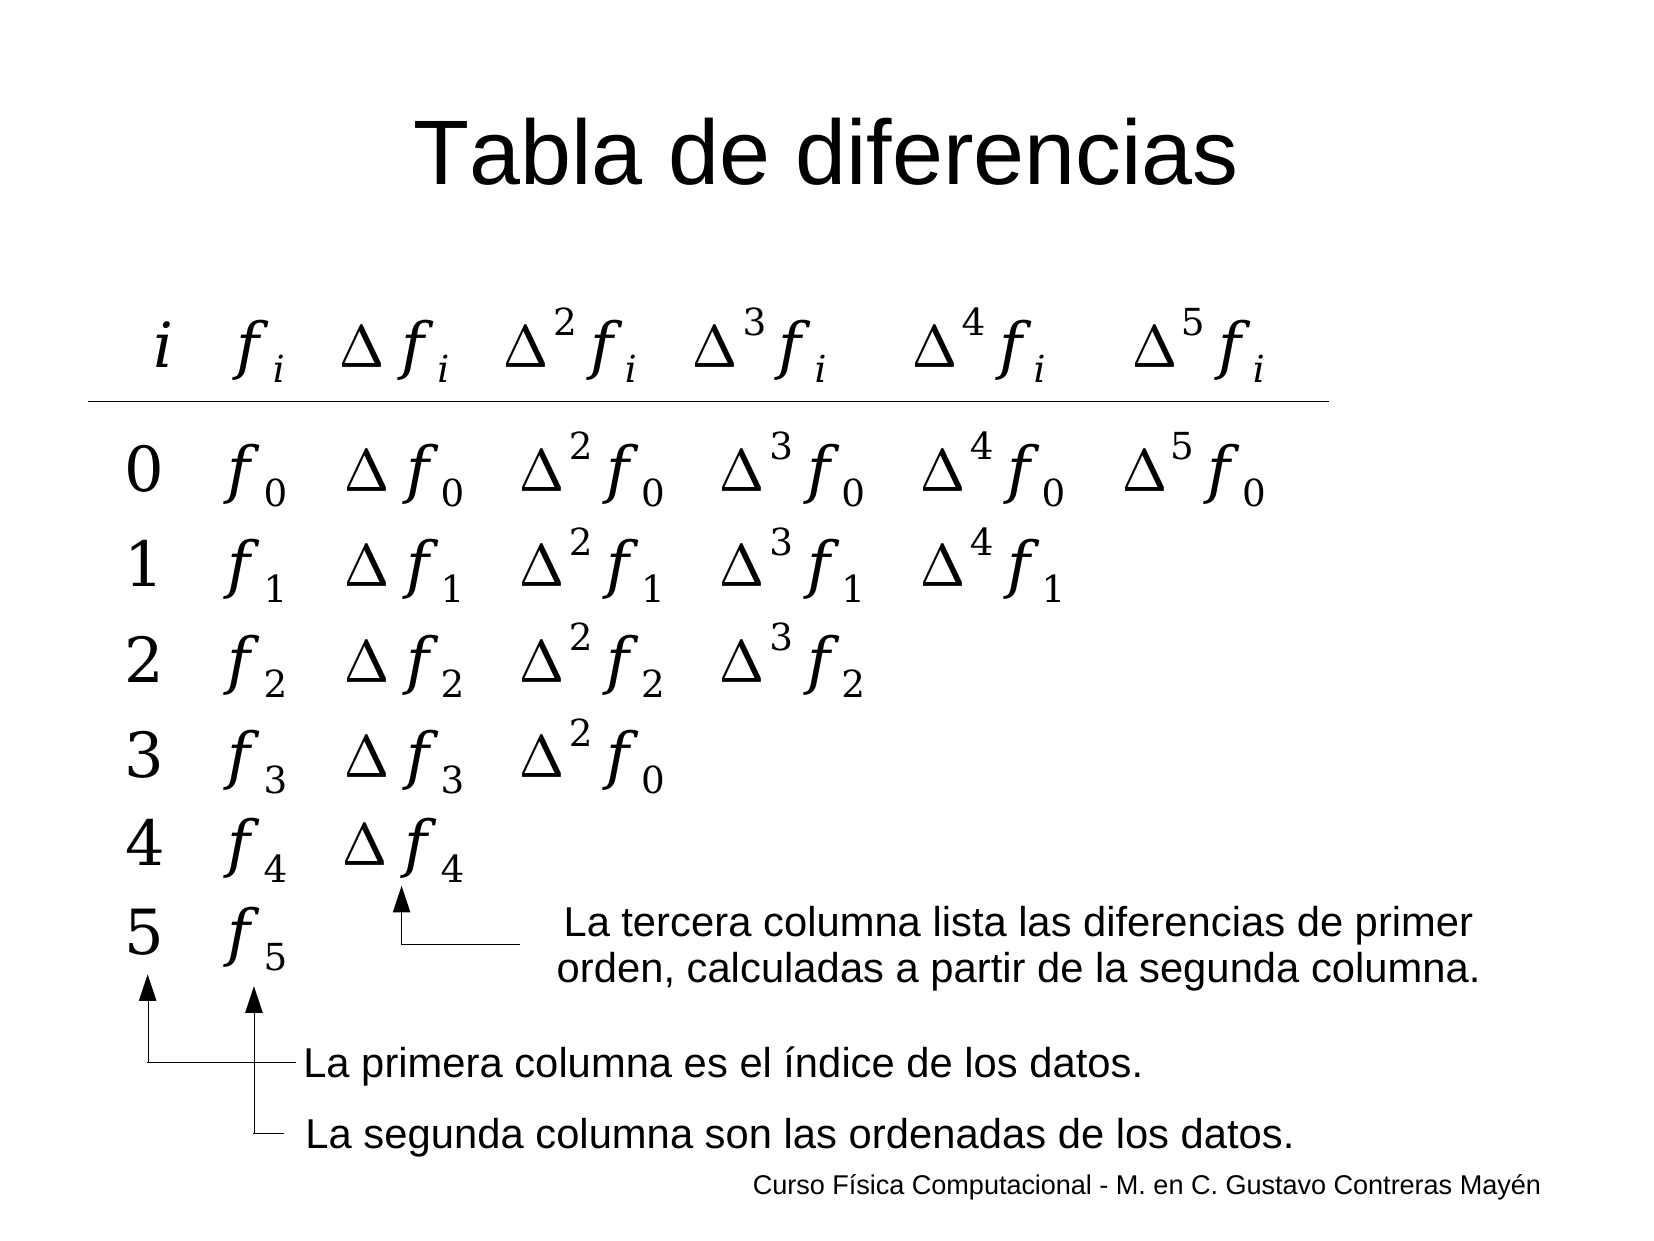

# Tabla de diferencias
La tercera columna lista las diferencias de primer orden, calculadas a partir de la segunda columna.
La primera columna es el índice de los datos.
La segunda columna son las ordenadas de los datos.